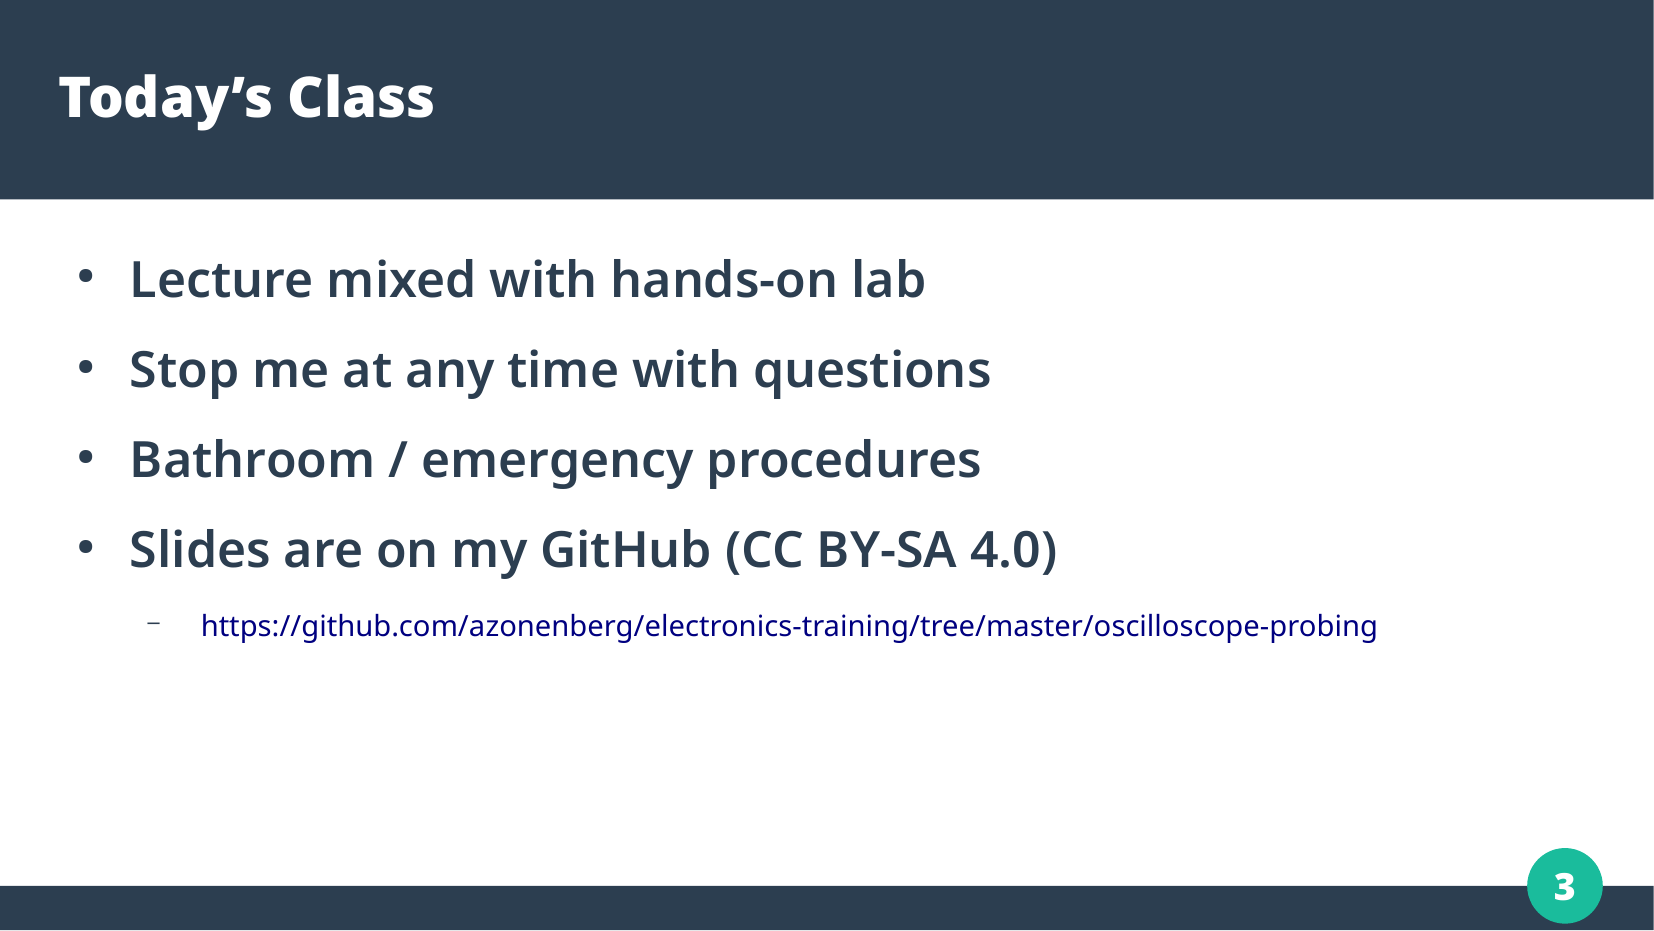

# Today’s Class
Lecture mixed with hands-on lab
Stop me at any time with questions
Bathroom / emergency procedures
Slides are on my GitHub (CC BY-SA 4.0)
https://github.com/azonenberg/electronics-training/tree/master/oscilloscope-probing